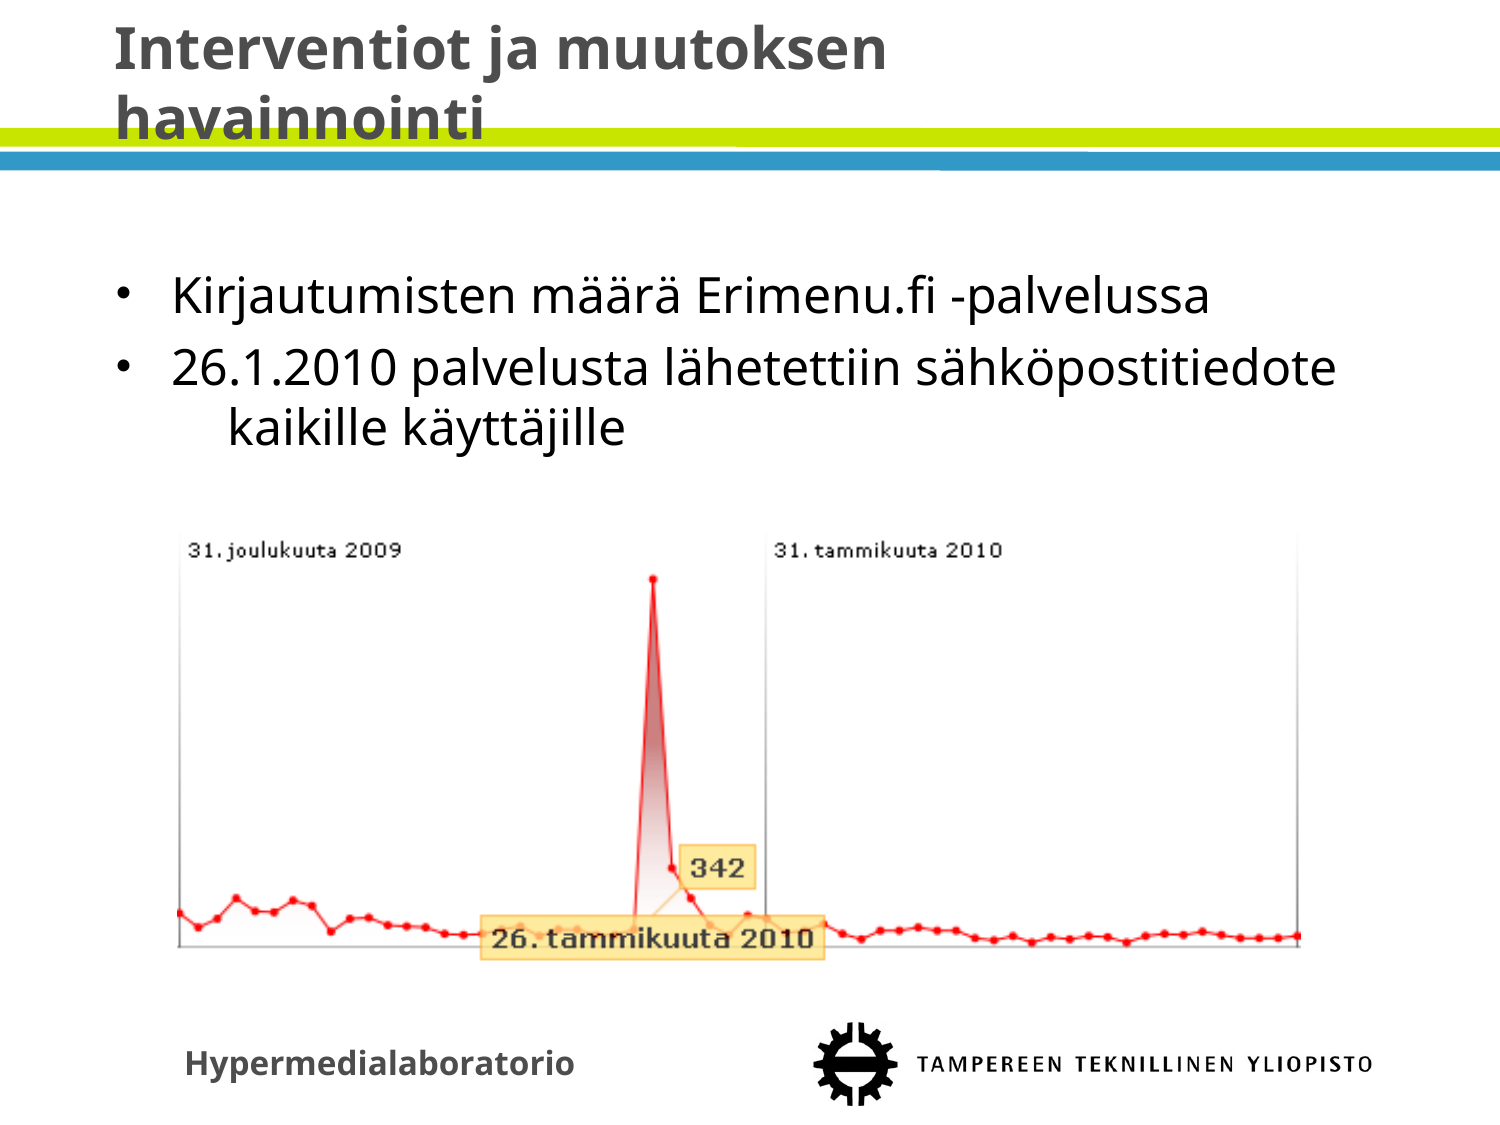

# Interventiot ja muutoksen havainnointi
Kirjautumisten määrä Erimenu.fi -palvelussa
26.1.2010 palvelusta lähetettiin sähköpostitiedote kaikille käyttäjille